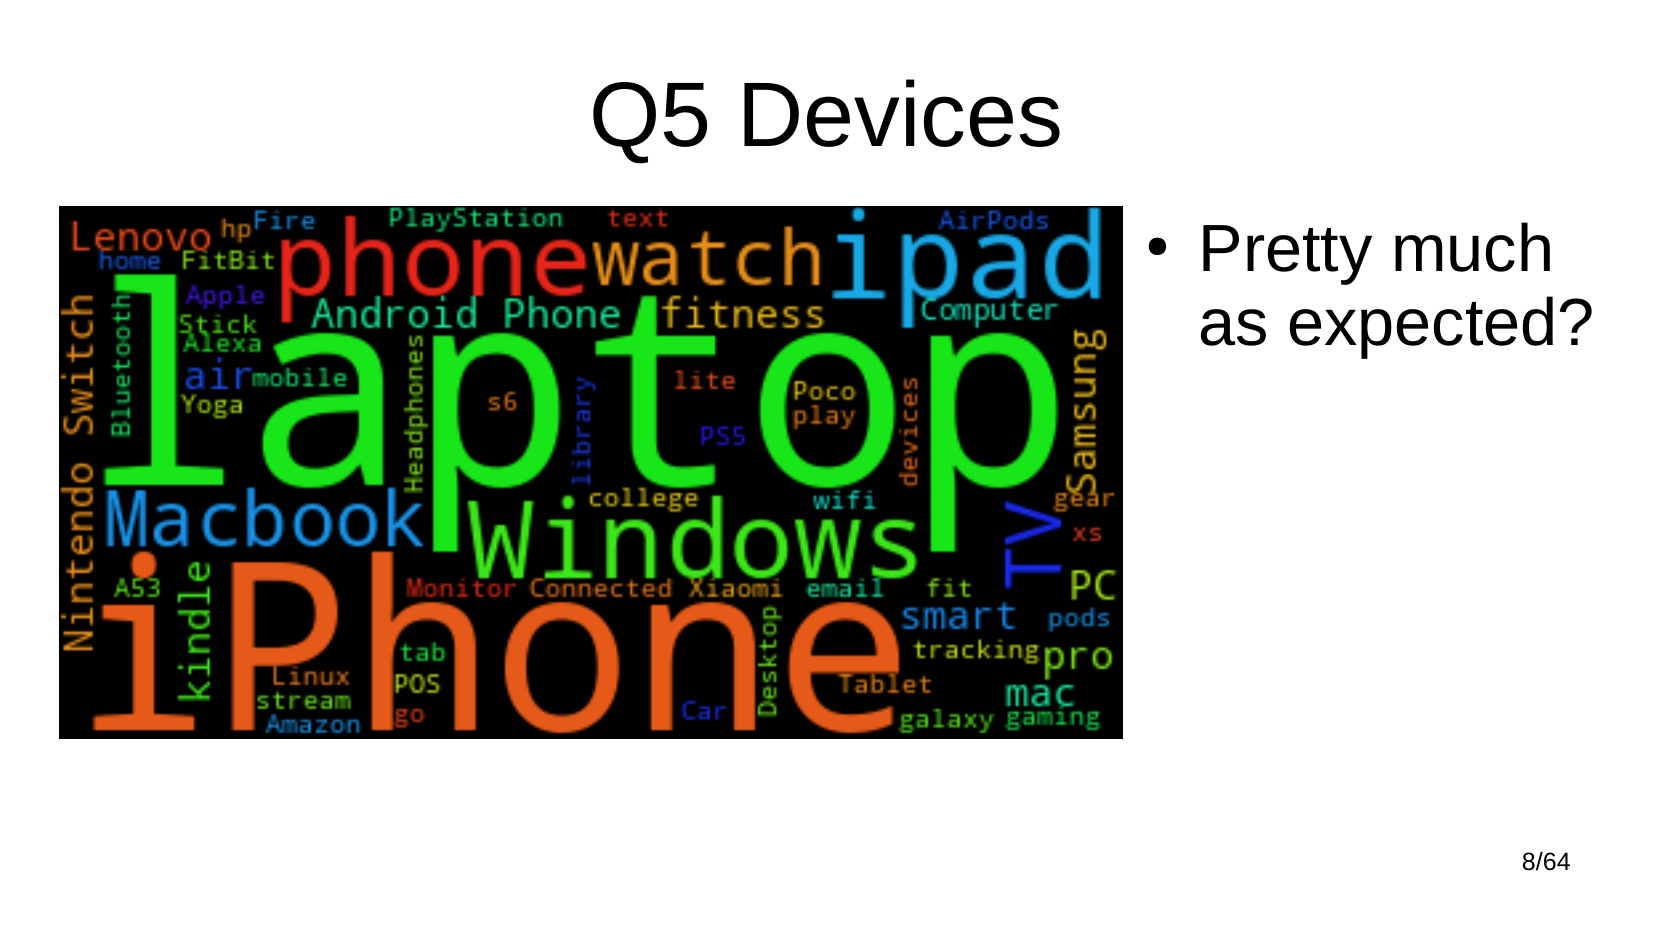

# Q5 Devices
Pretty much as expected?
8